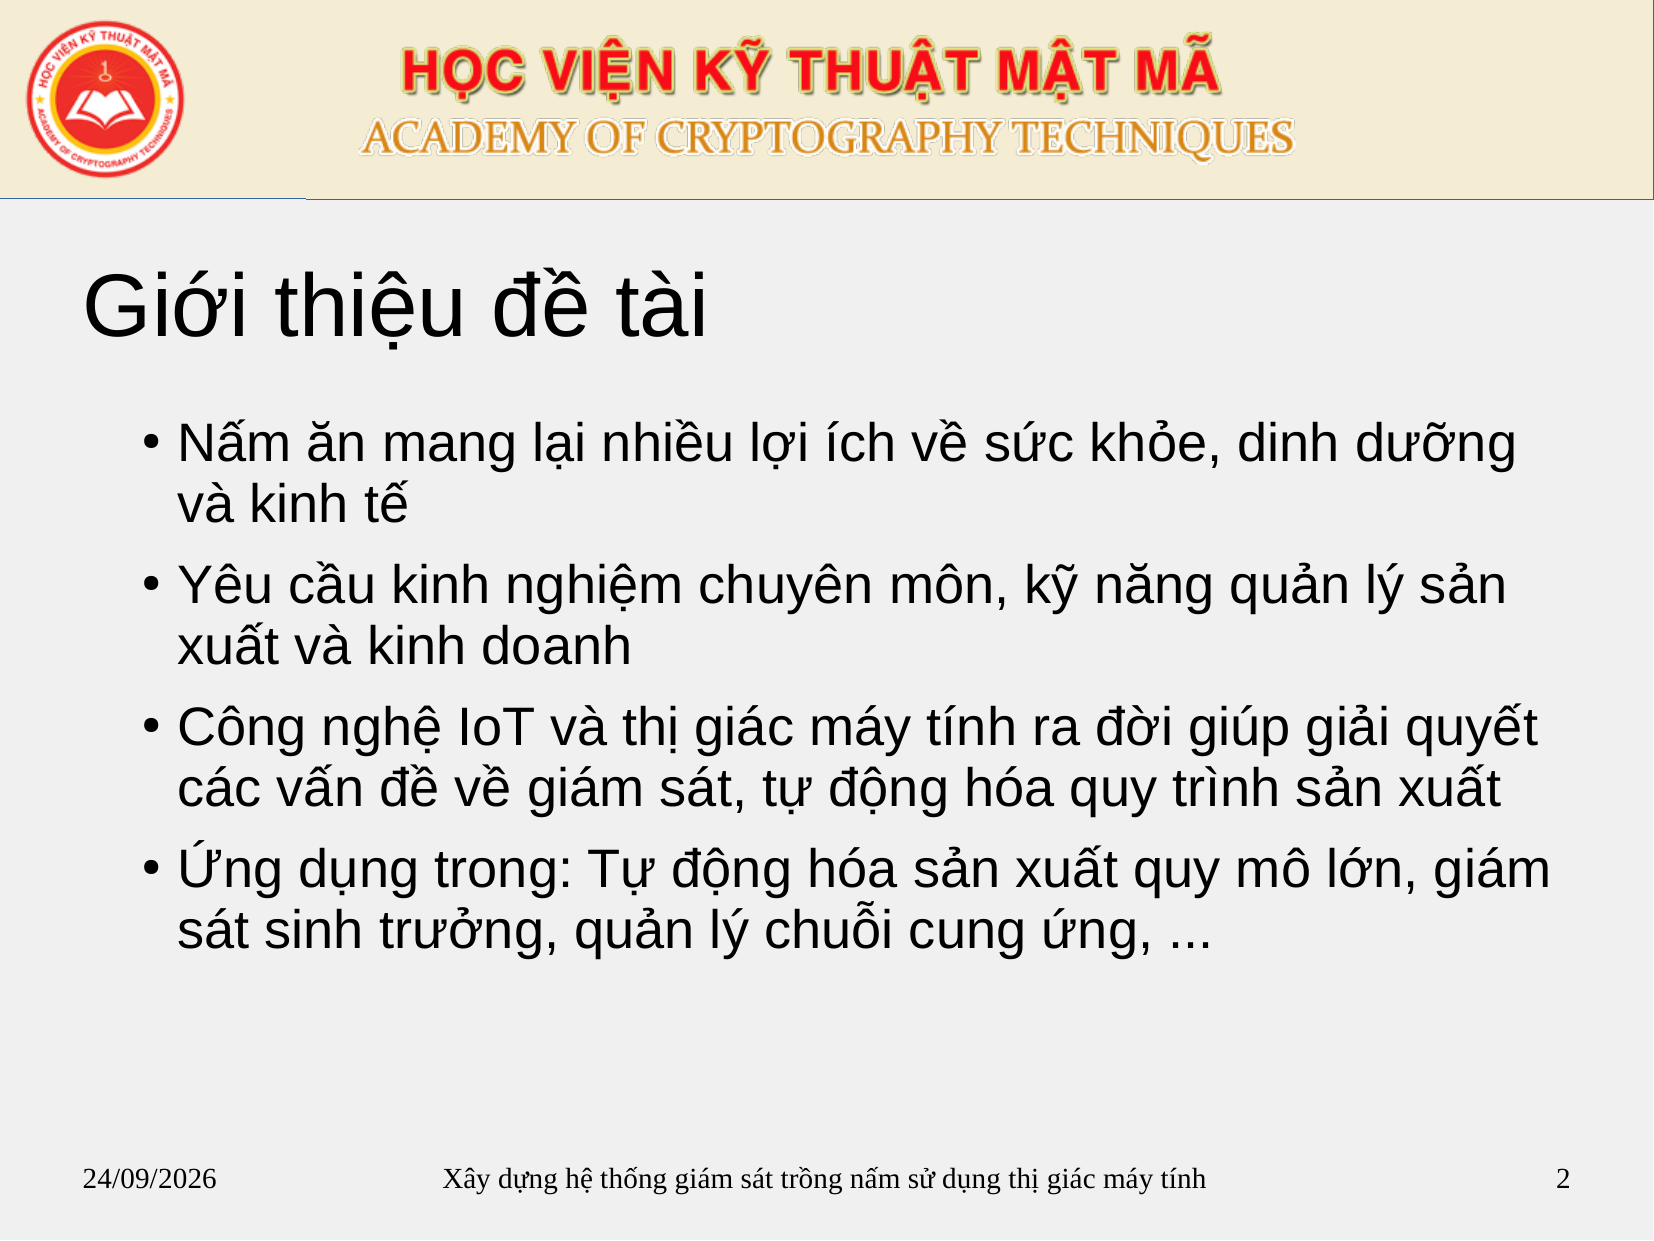

# Giới thiệu đề tài
Nấm ăn mang lại nhiều lợi ích về sức khỏe, dinh dưỡng và kinh tế
Yêu cầu kinh nghiệm chuyên môn, kỹ năng quản lý sản xuất và kinh doanh
Công nghệ IoT và thị giác máy tính ra đời giúp giải quyết các vấn đề về giám sát, tự động hóa quy trình sản xuất
Ứng dụng trong: Tự động hóa sản xuất quy mô lớn, giám sát sinh trưởng, quản lý chuỗi cung ứng, ...
Xây dựng hệ thống giám sát trồng nấm sử dụng thị giác máy tính
2